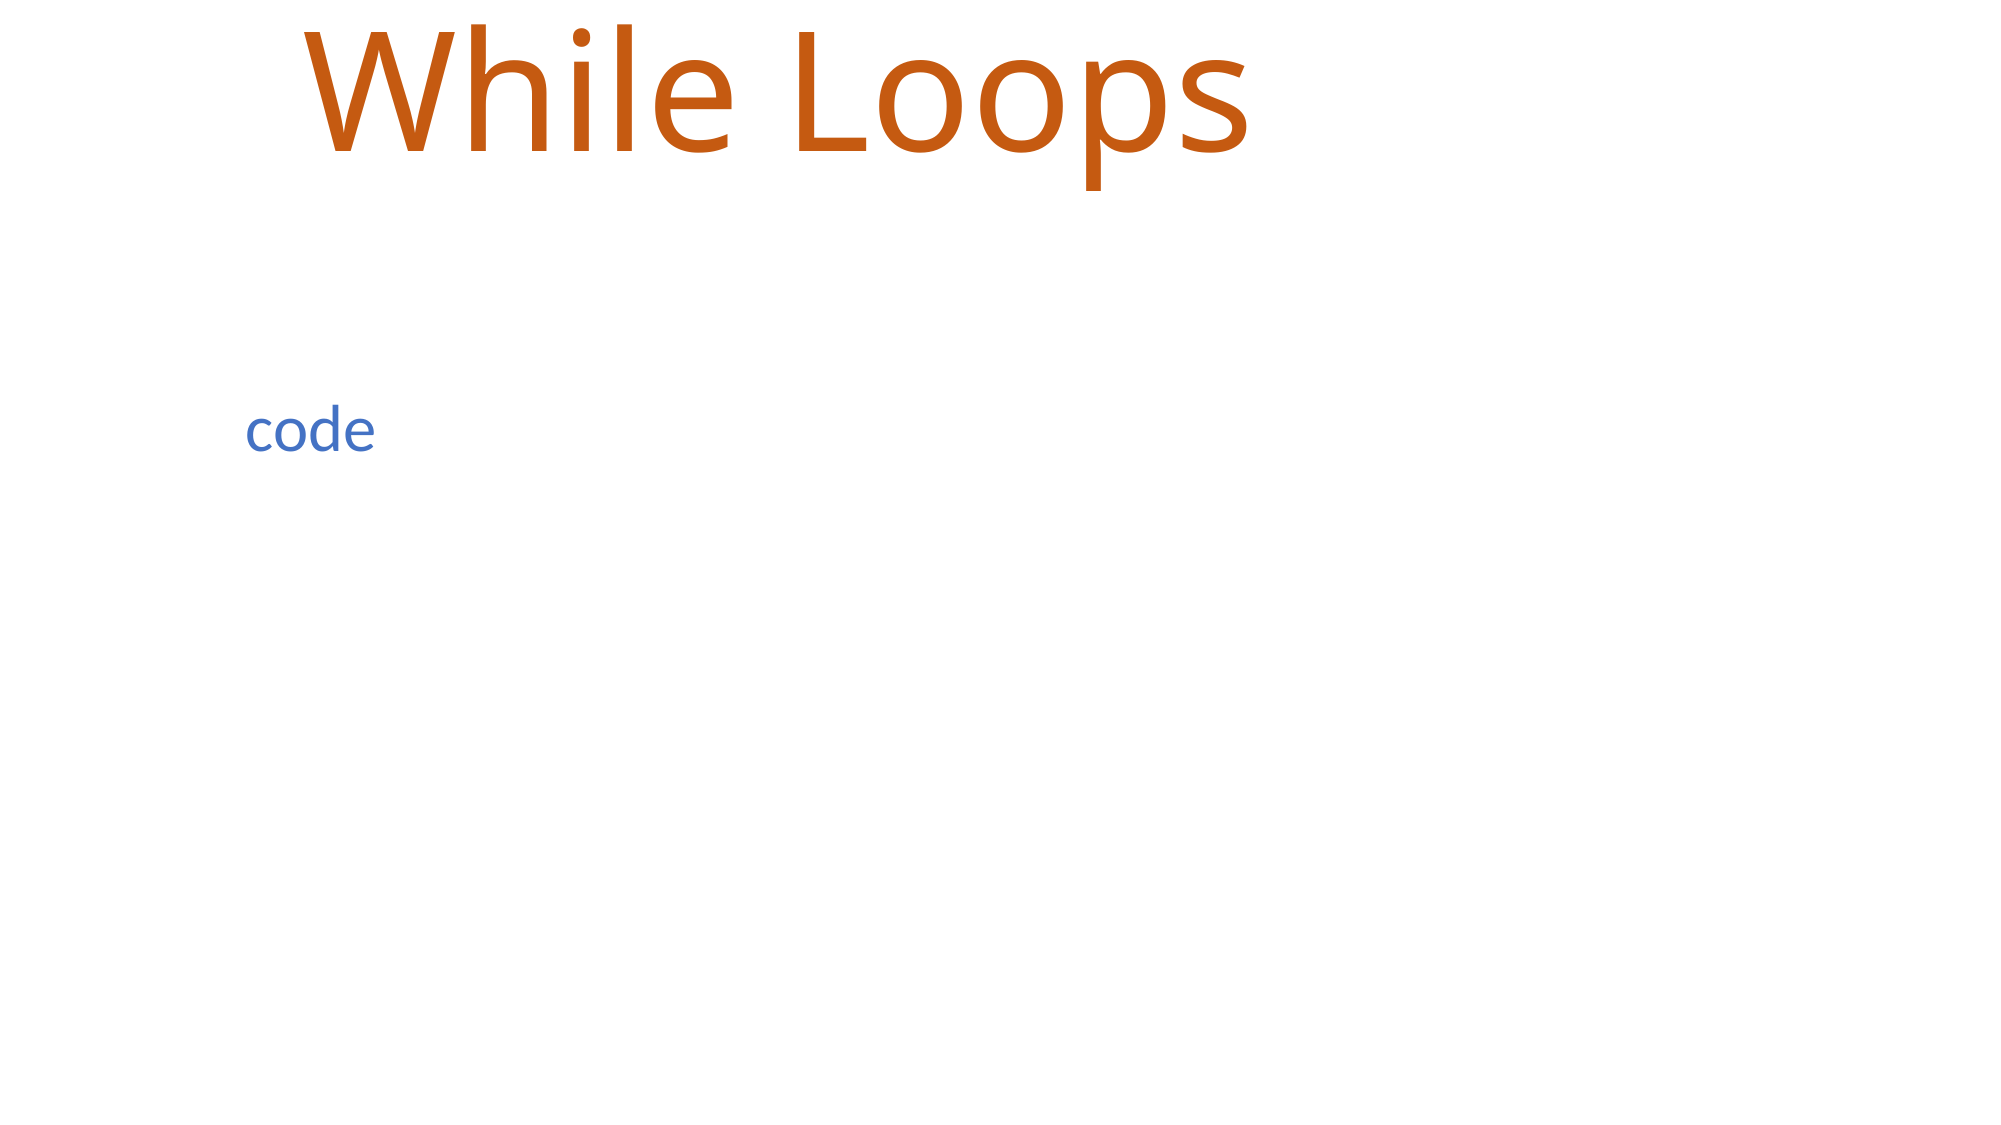

# While Loops
while <condition>:
 # Runs over and over while condition is True
 <code>